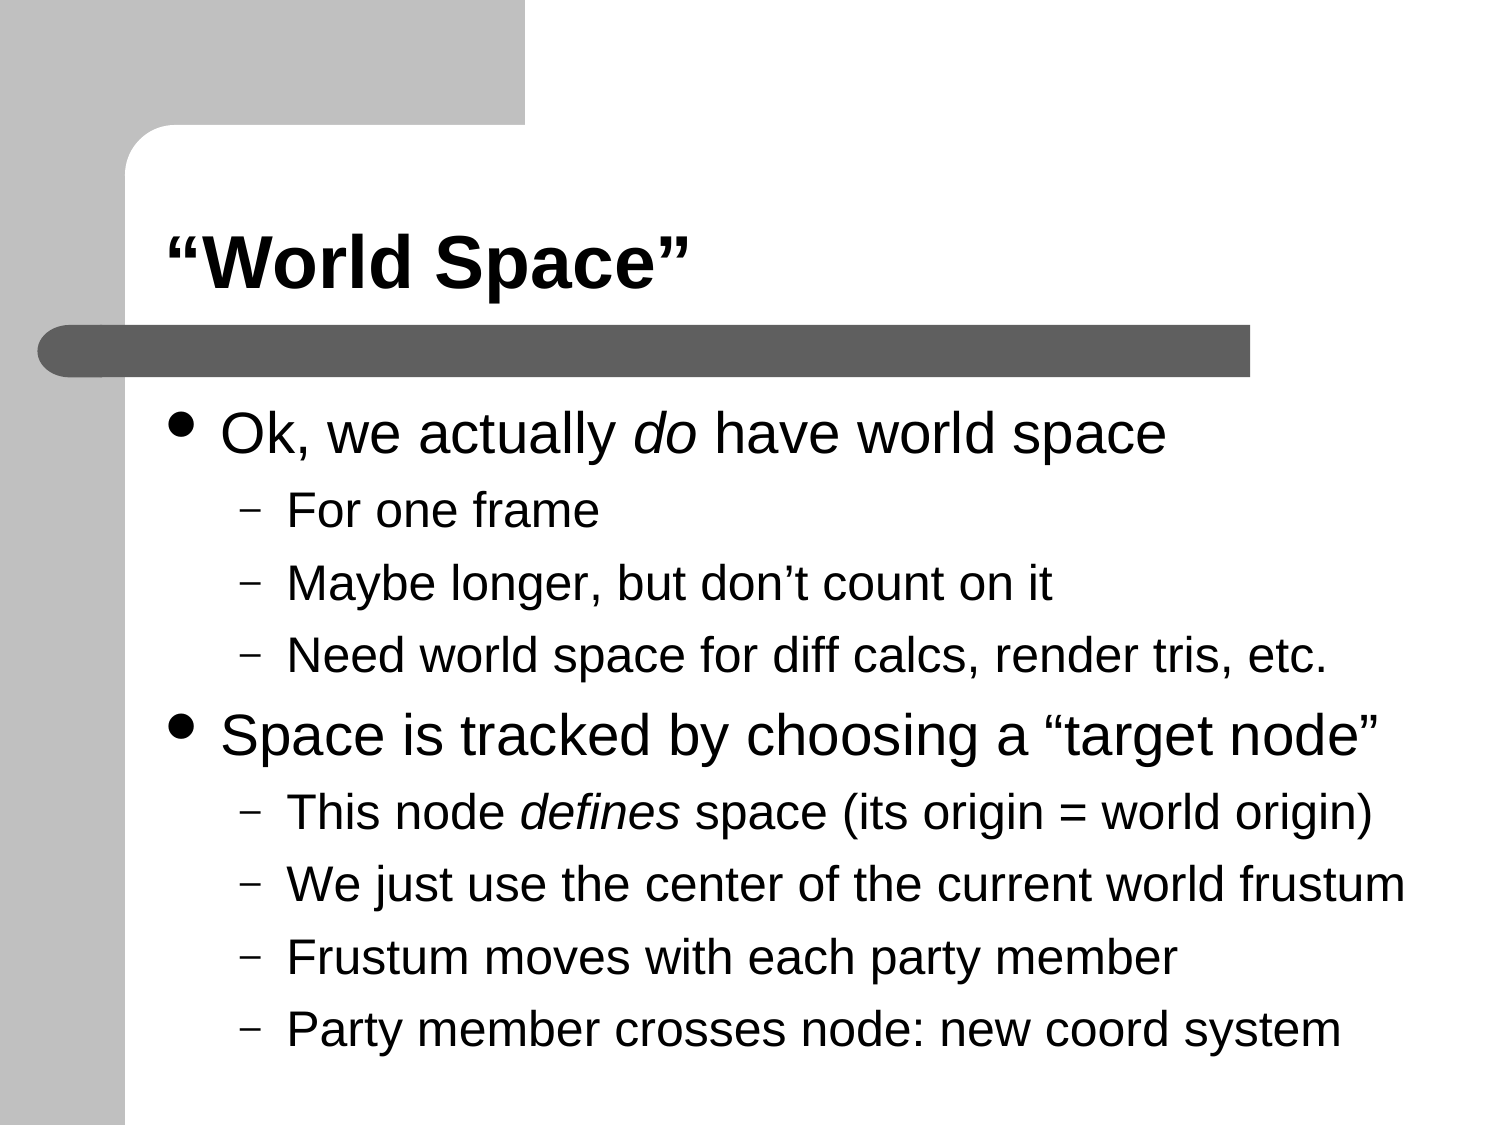

# “World Space”
Ok, we actually do have world space
For one frame
Maybe longer, but don’t count on it
Need world space for diff calcs, render tris, etc.
Space is tracked by choosing a “target node”
This node defines space (its origin = world origin)
We just use the center of the current world frustum
Frustum moves with each party member
Party member crosses node: new coord system